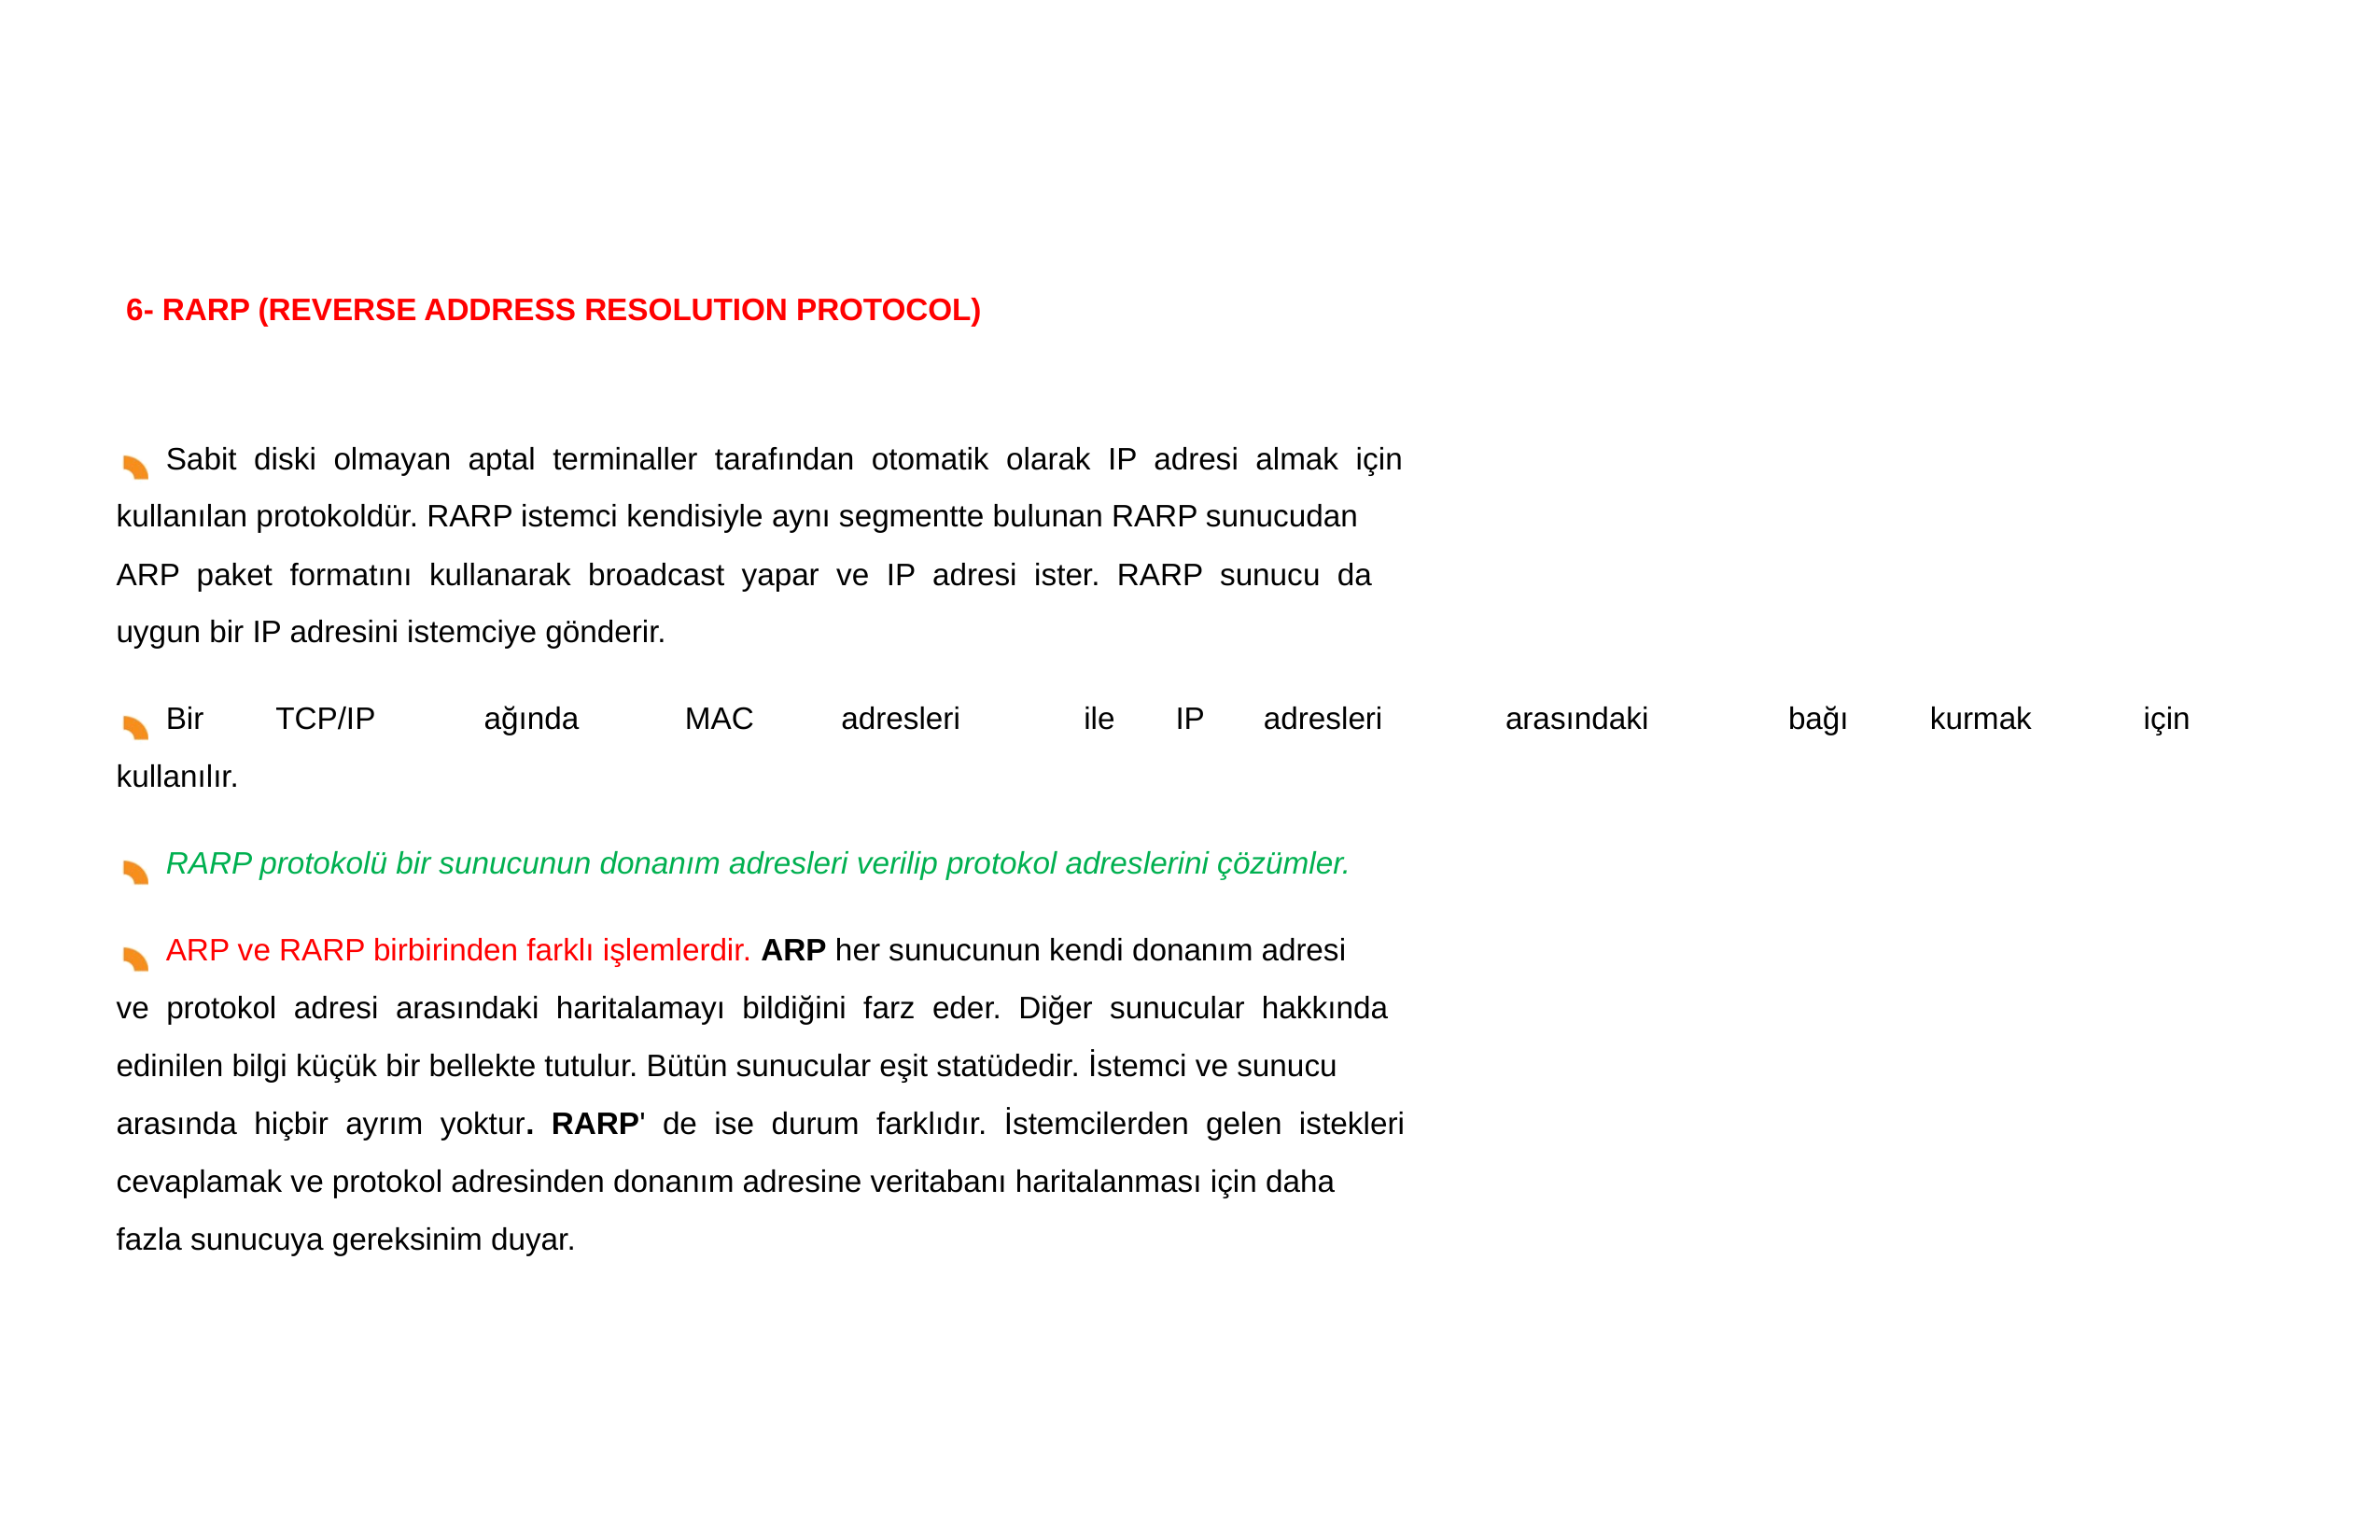

6- RARP (REVERSE ADDRESS RESOLUTION PROTOCOL)
 Sabit diski olmayan aptal terminaller tarafından otomatik olarak IP adresi almak için
kullanılan protokoldür. RARP istemci kendisiyle aynı segmentte bulunan RARP sunucudan
ARP paket formatını kullanarak broadcast yapar ve IP adresi ister. RARP sunucu da
uygun bir IP adresini istemciye gönderir.
 Bir
TCP/IP
ağında
MAC
adresleri
ile
IP
adresleri
arasındaki
bağı
kurmak
için
kullanılır.
 RARP protokolü bir sunucunun donanım adresleri verilip protokol adreslerini çözümler.
 ARP ve RARP birbirinden farklı işlemlerdir. ARP her sunucunun kendi donanım adresi
ve protokol adresi arasındaki haritalamayı bildiğini farz eder. Diğer sunucular hakkında
edinilen bilgi küçük bir bellekte tutulur. Bütün sunucular eşit statüdedir. İstemci ve sunucu
arasında hiçbir ayrım yoktur. RARP' de ise durum farklıdır. İstemcilerden gelen istekleri
cevaplamak ve protokol adresinden donanım adresine veritabanı haritalanması için daha
fazla sunucuya gereksinim duyar.